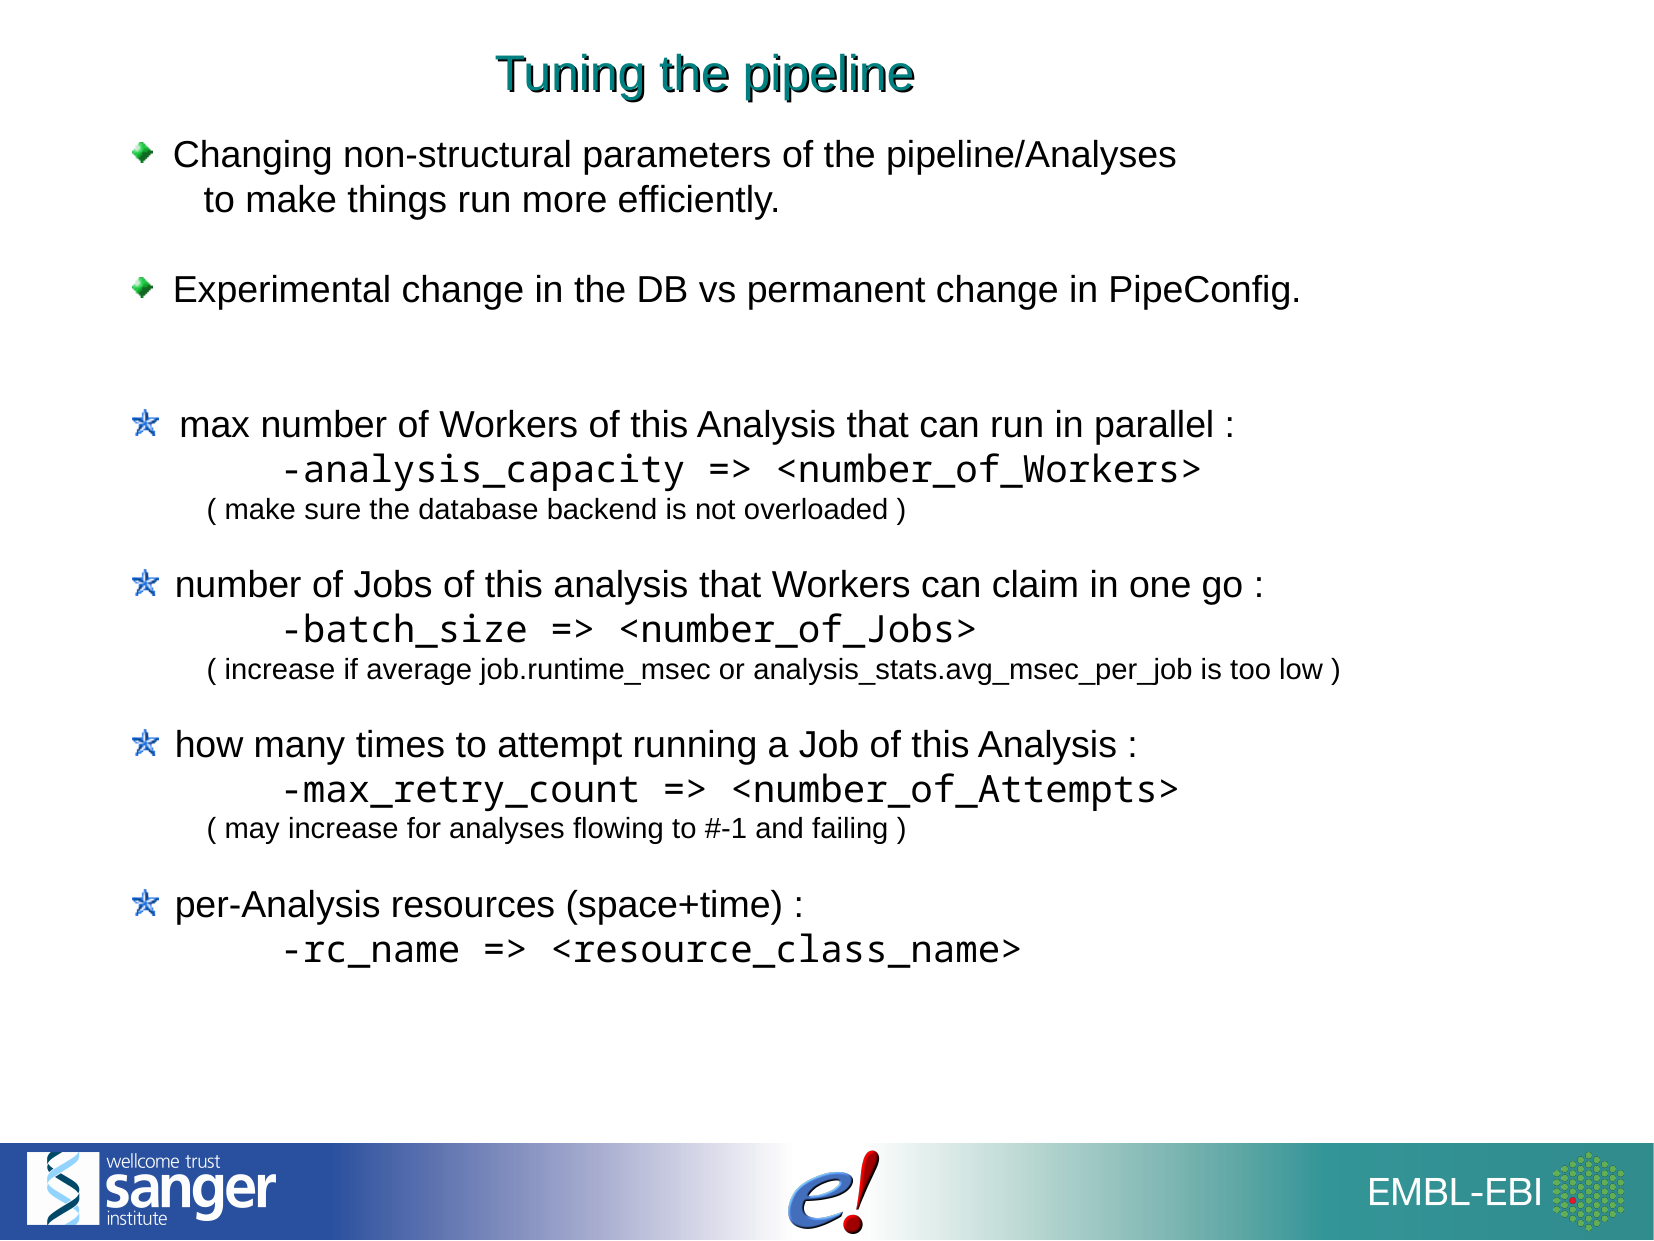

Tuning the pipeline
 Changing non-structural parameters of the pipeline/Analyses
to make things run more efficiently.
 Experimental change in the DB vs permanent change in PipeConfig.
 max number of Workers of this Analysis that can run in parallel :
		-analysis_capacity => <number_of_Workers>
	( make sure the database backend is not overloaded )
 number of Jobs of this analysis that Workers can claim in one go :
		-batch_size => <number_of_Jobs>
	( increase if average job.runtime_msec or analysis_stats.avg_msec_per_job is too low )
 how many times to attempt running a Job of this Analysis :
		-max_retry_count => <number_of_Attempts>
	( may increase for analyses flowing to #-1 and failing )
 per-Analysis resources (space+time) :
		-rc_name => <resource_class_name>